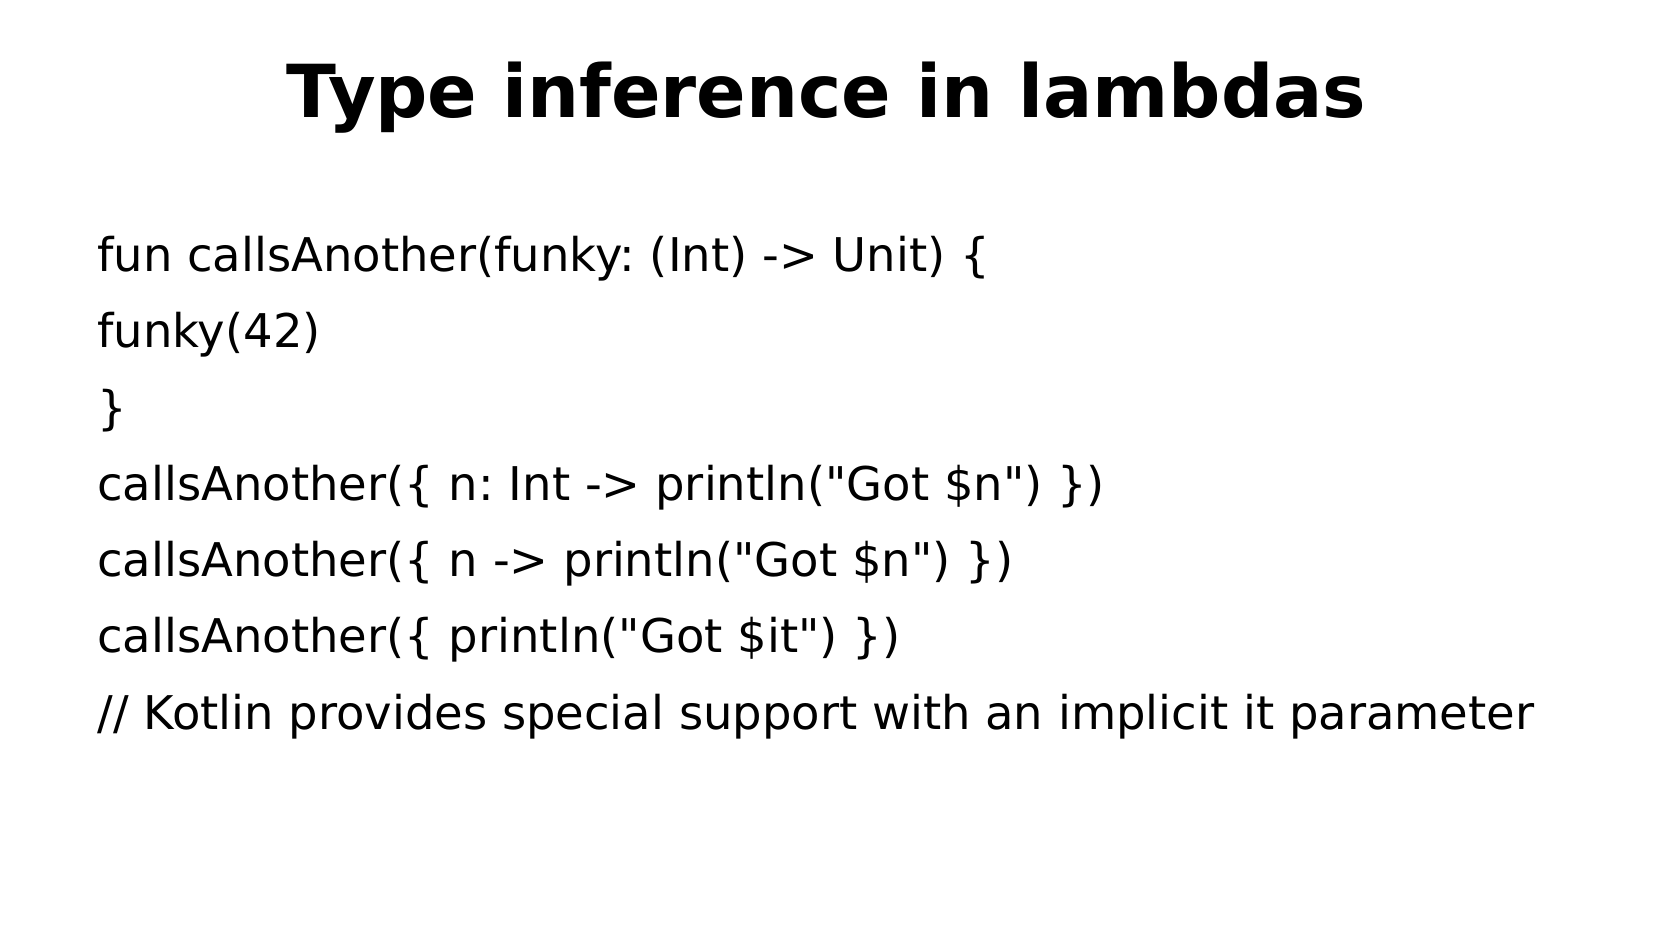

# Type inference in lambdas
fun callsAnother(funky: (Int) -> Unit) {
funky(42)
}
callsAnother({ n: Int -> println("Got $n") })
callsAnother({ n -> println("Got $n") })
callsAnother({ println("Got $it") })
// Kotlin provides special support with an implicit it parameter